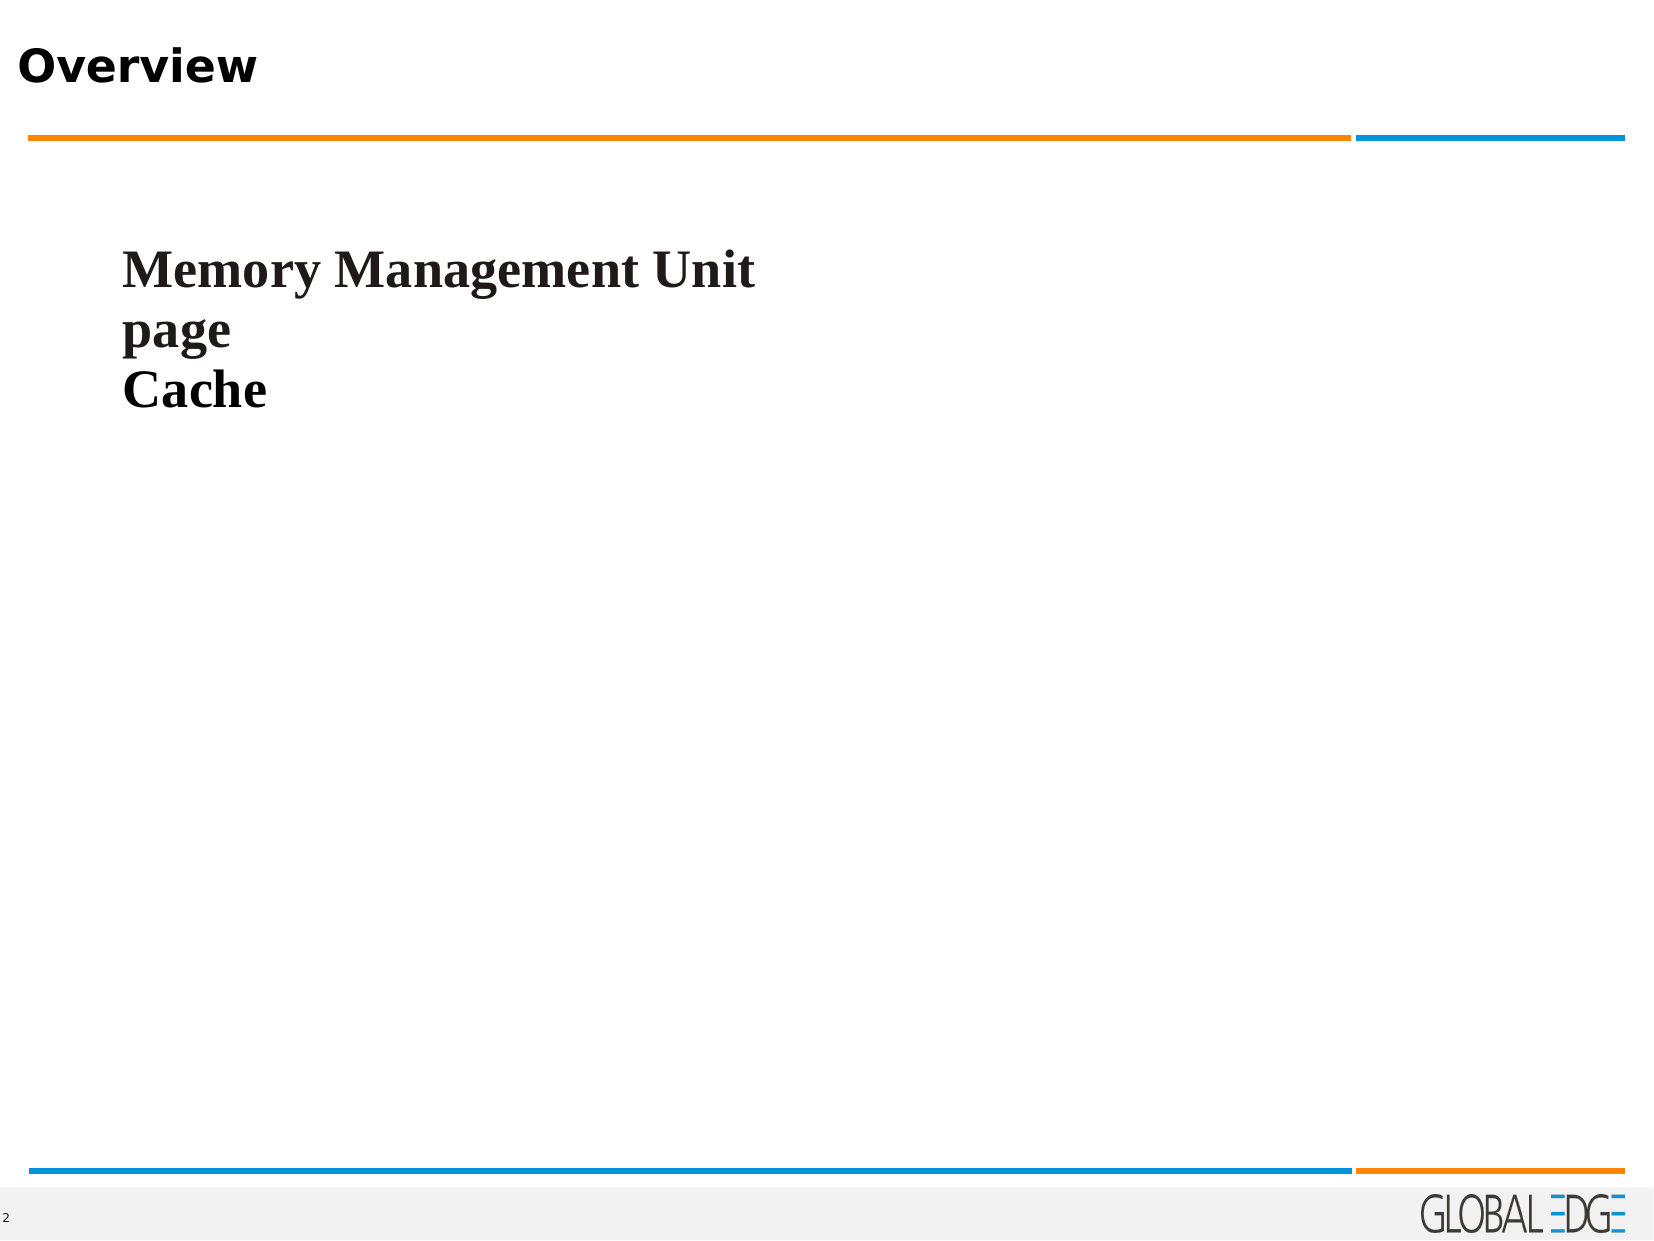

Overview
Memory Management Unit
page
Cache
2